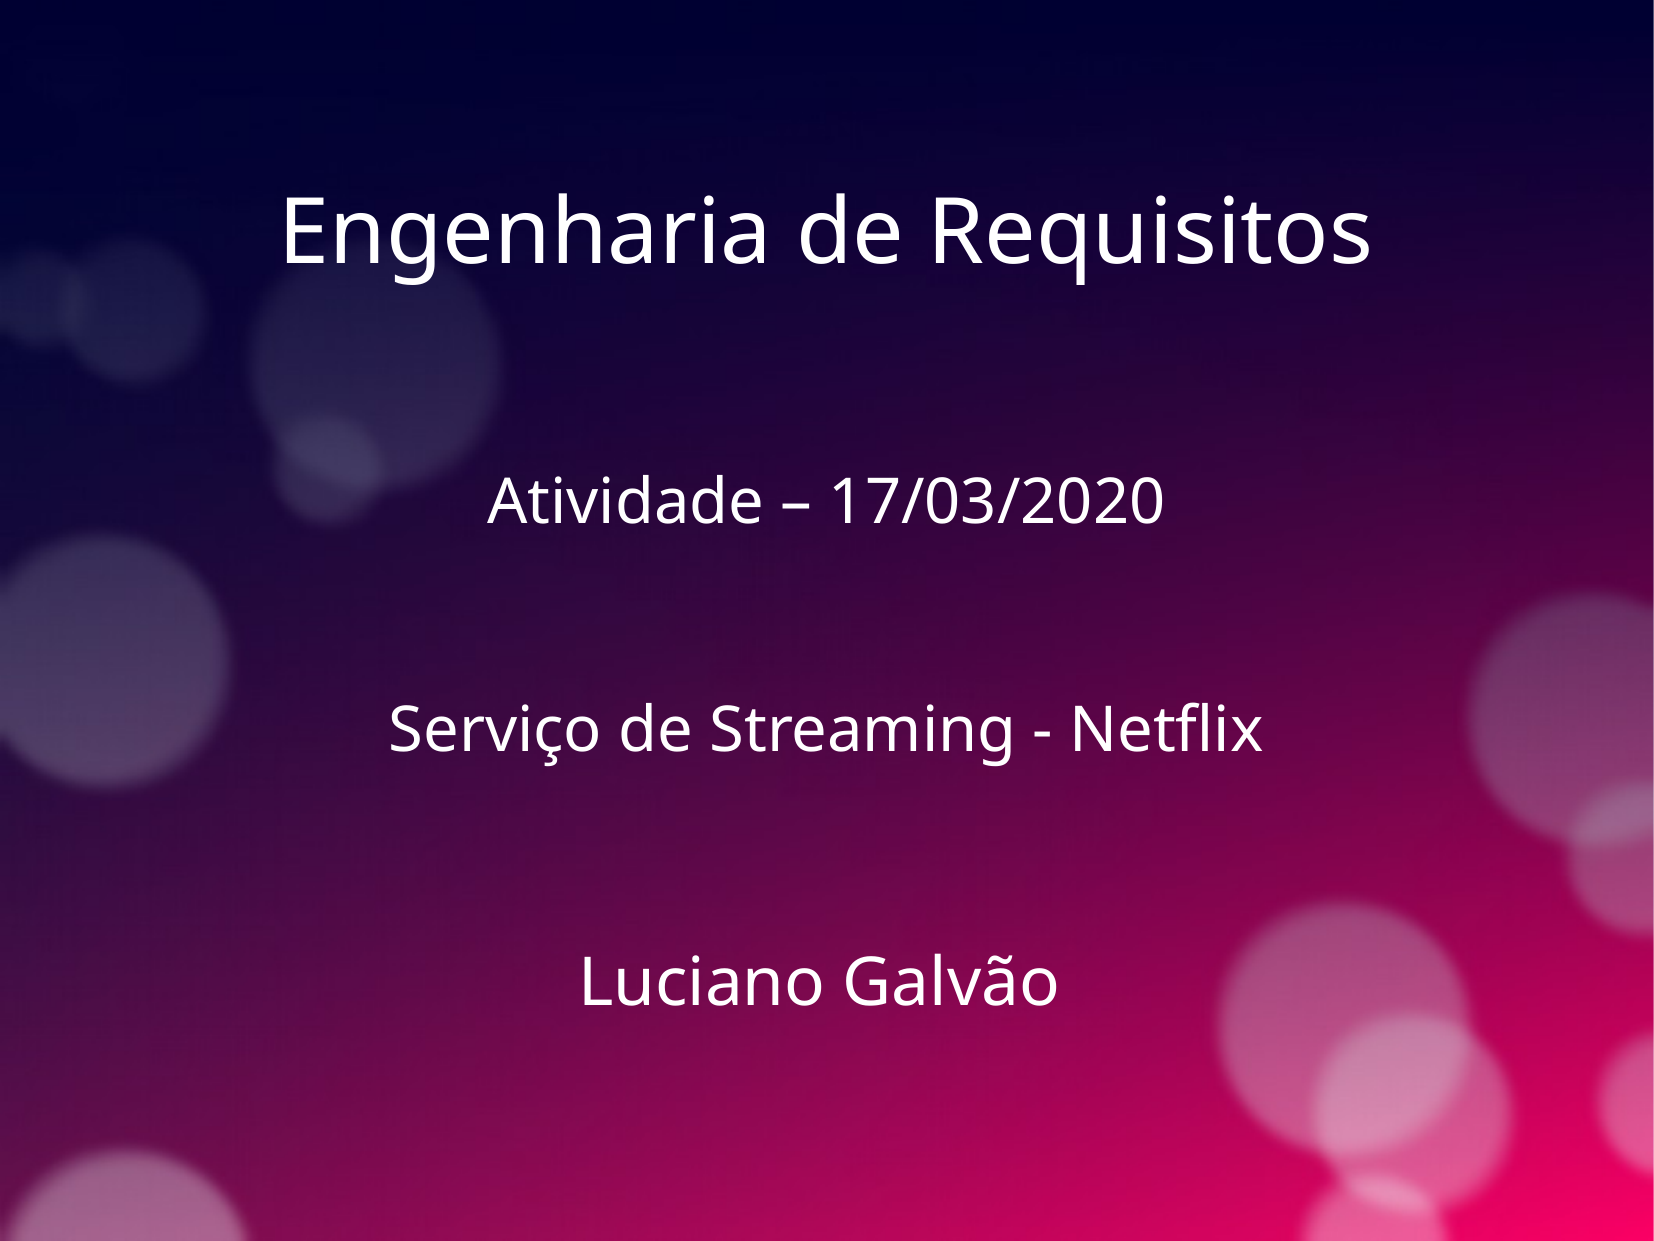

# Engenharia de Requisitos
Atividade – 17/03/2020
Serviço de Streaming - Netflix
Luciano Galvão